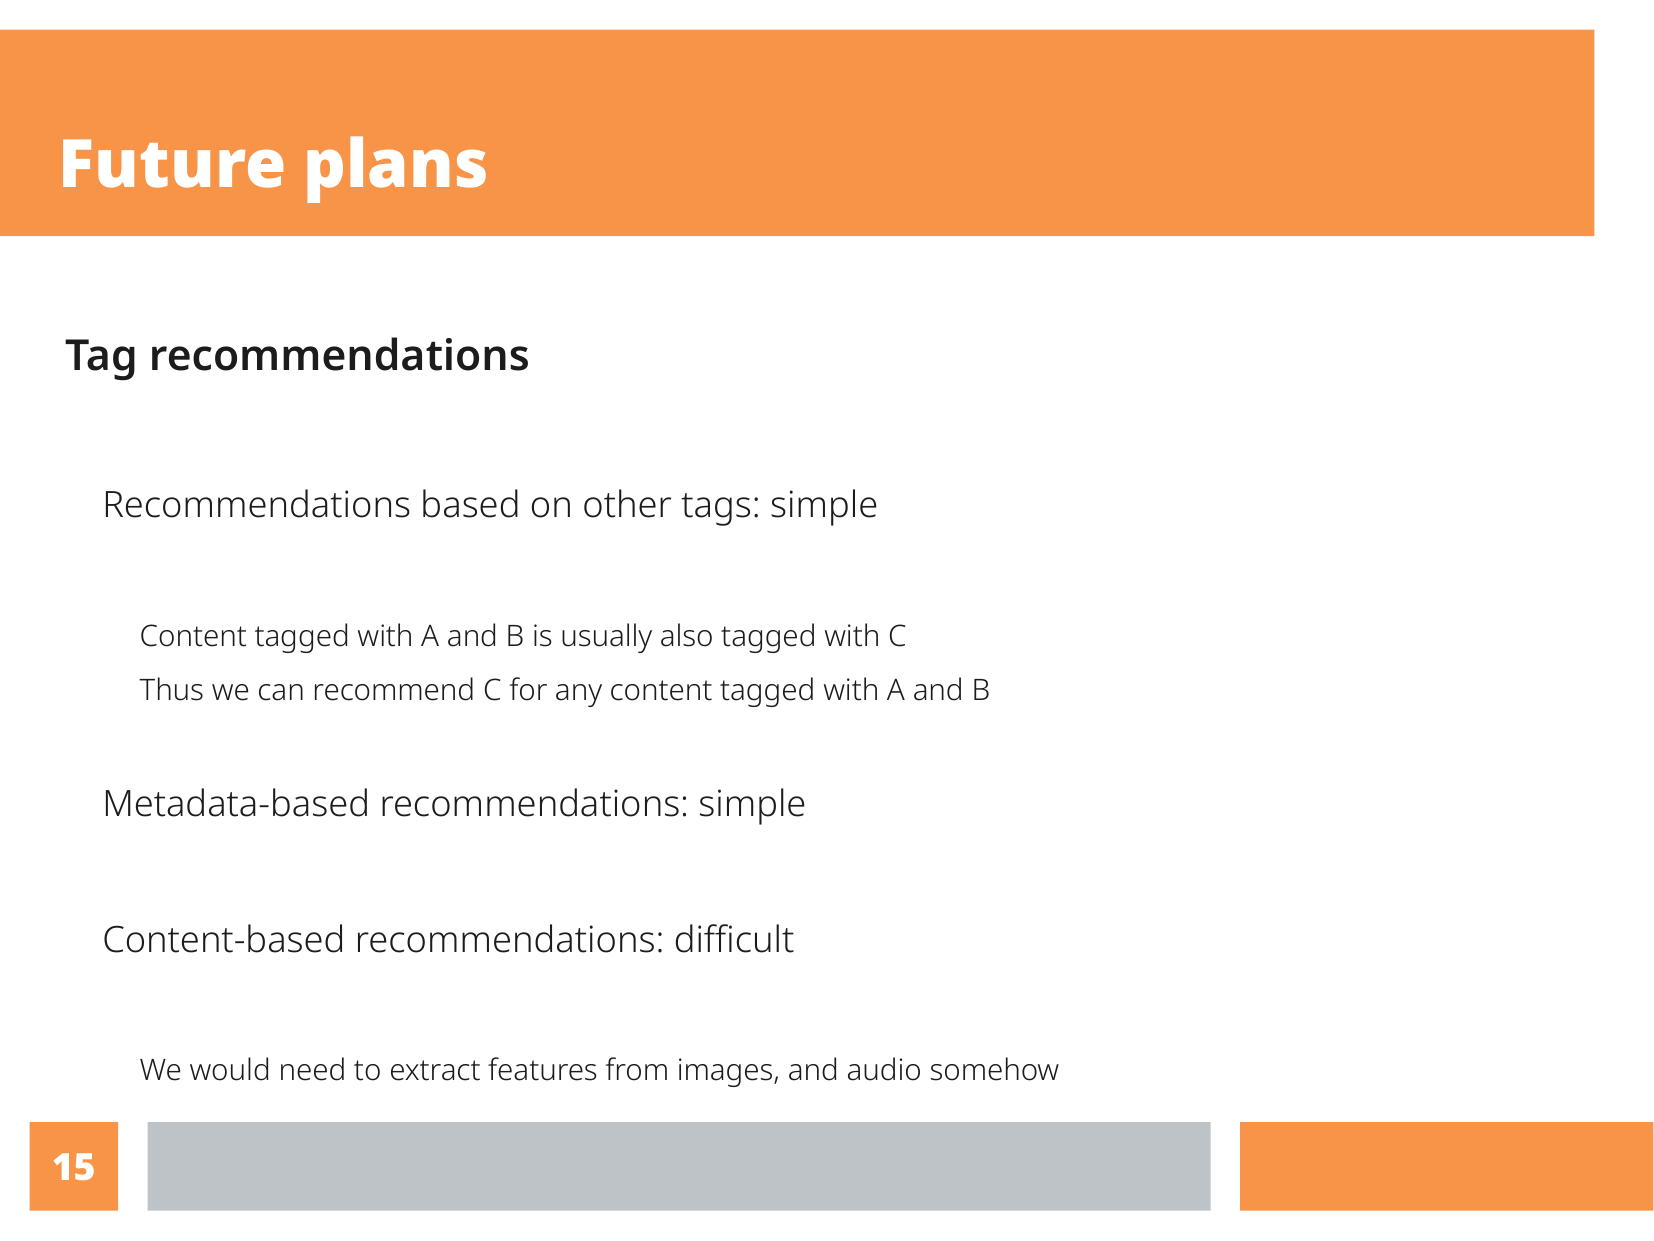

# Future plans
Tag recommendations
Recommendations based on other tags: simple
Content tagged with A and B is usually also tagged with C
Thus we can recommend C for any content tagged with A and B
Metadata-based recommendations: simple
Content-based recommendations: difficult
We would need to extract features from images, and audio somehow
15